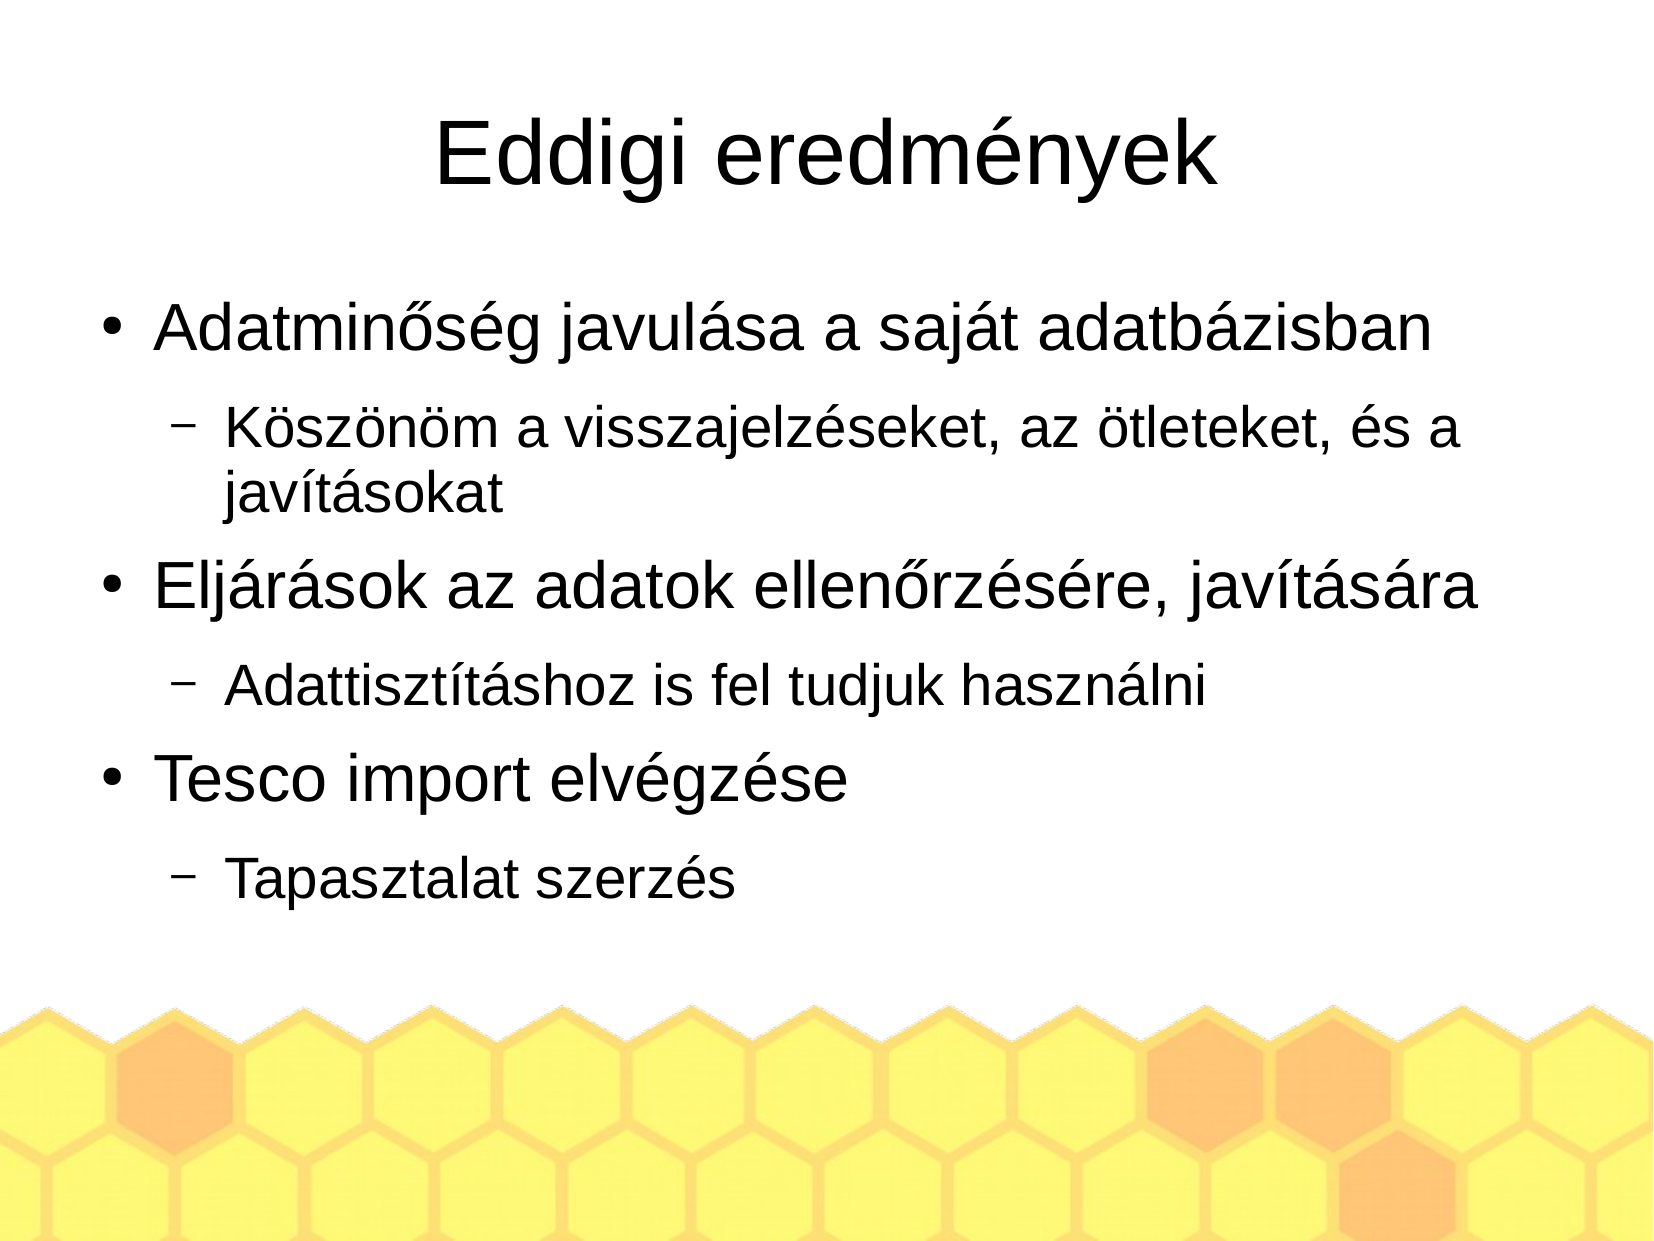

# Eddigi eredmények
Adatminőség javulása a saját adatbázisban
Köszönöm a visszajelzéseket, az ötleteket, és a javításokat
Eljárások az adatok ellenőrzésére, javítására
Adattisztításhoz is fel tudjuk használni
Tesco import elvégzése
Tapasztalat szerzés